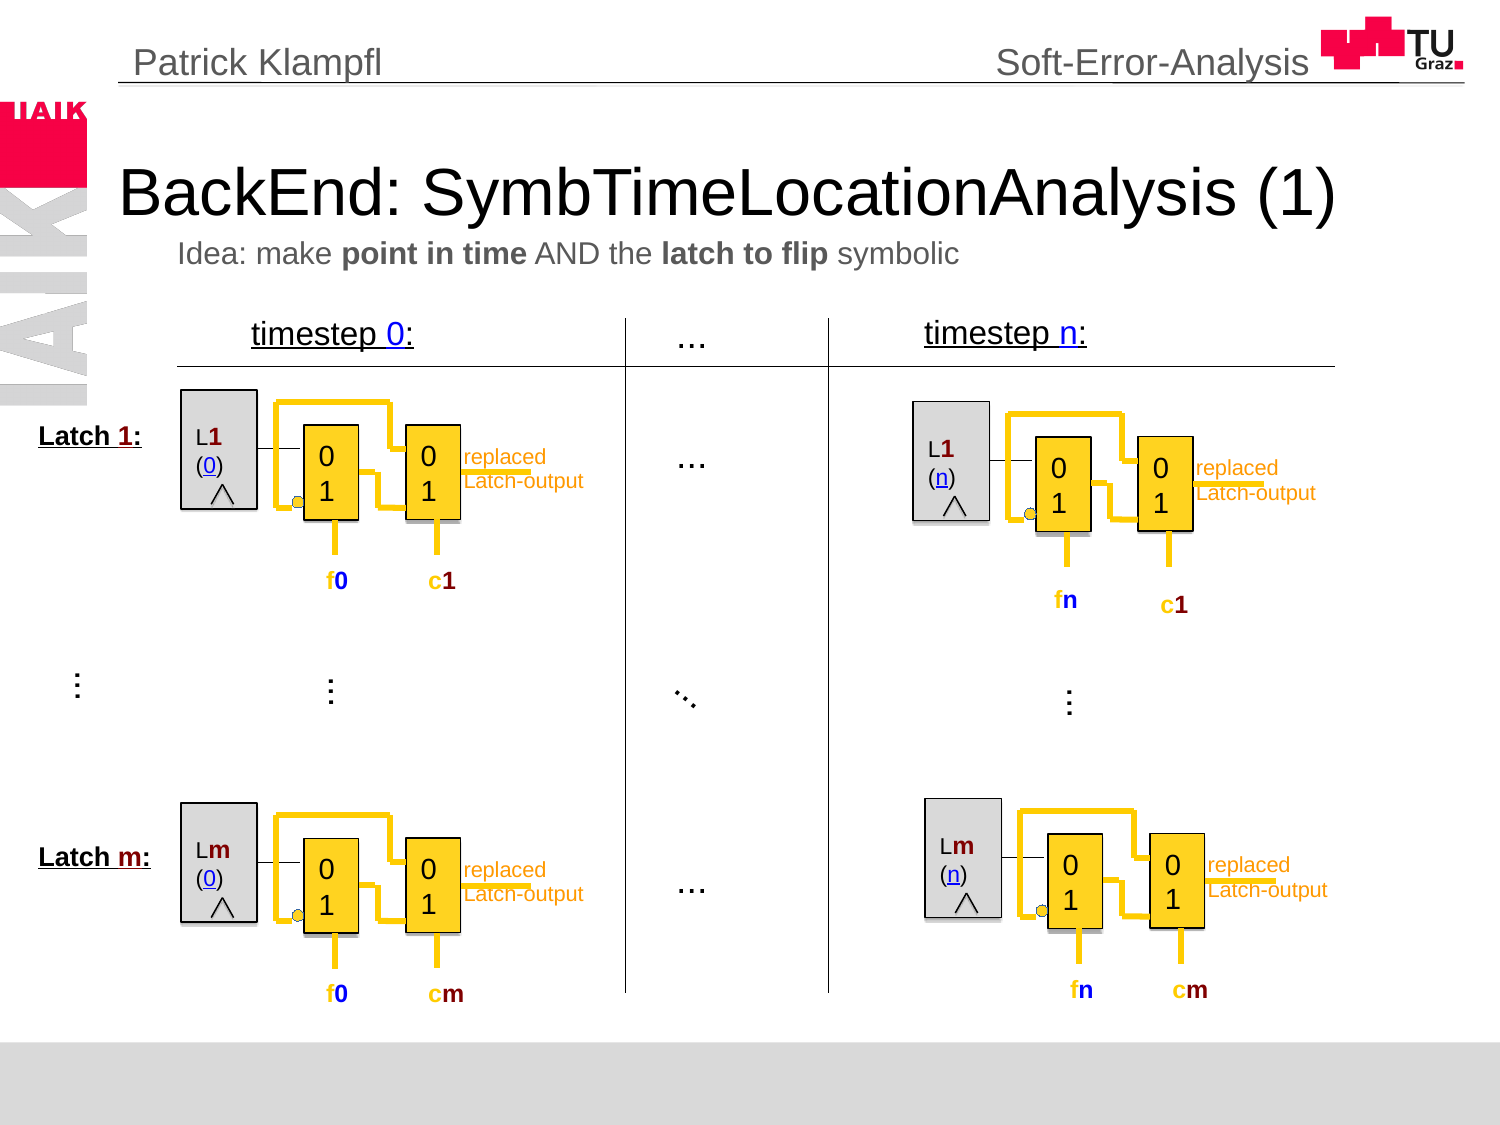

# BackEnd: SymbTimeLocationAnalysis (1)
Idea: make point in time AND the latch to flip symbolic
...
timestep n:
timestep 0:
L1
(0)
L1
(n)
Latch 1:
0
1
0
1
...
0
1
replaced
Latch-output
0
1
replaced
Latch-output
c1
f0
fn
c1
...
...
...
...
Lm
(n)
Lm
(0)
0
1
0
1
Latch m:
0
1
0
1
replaced
Latch-output
replaced
Latch-output
...
fn
cm
cm
f0